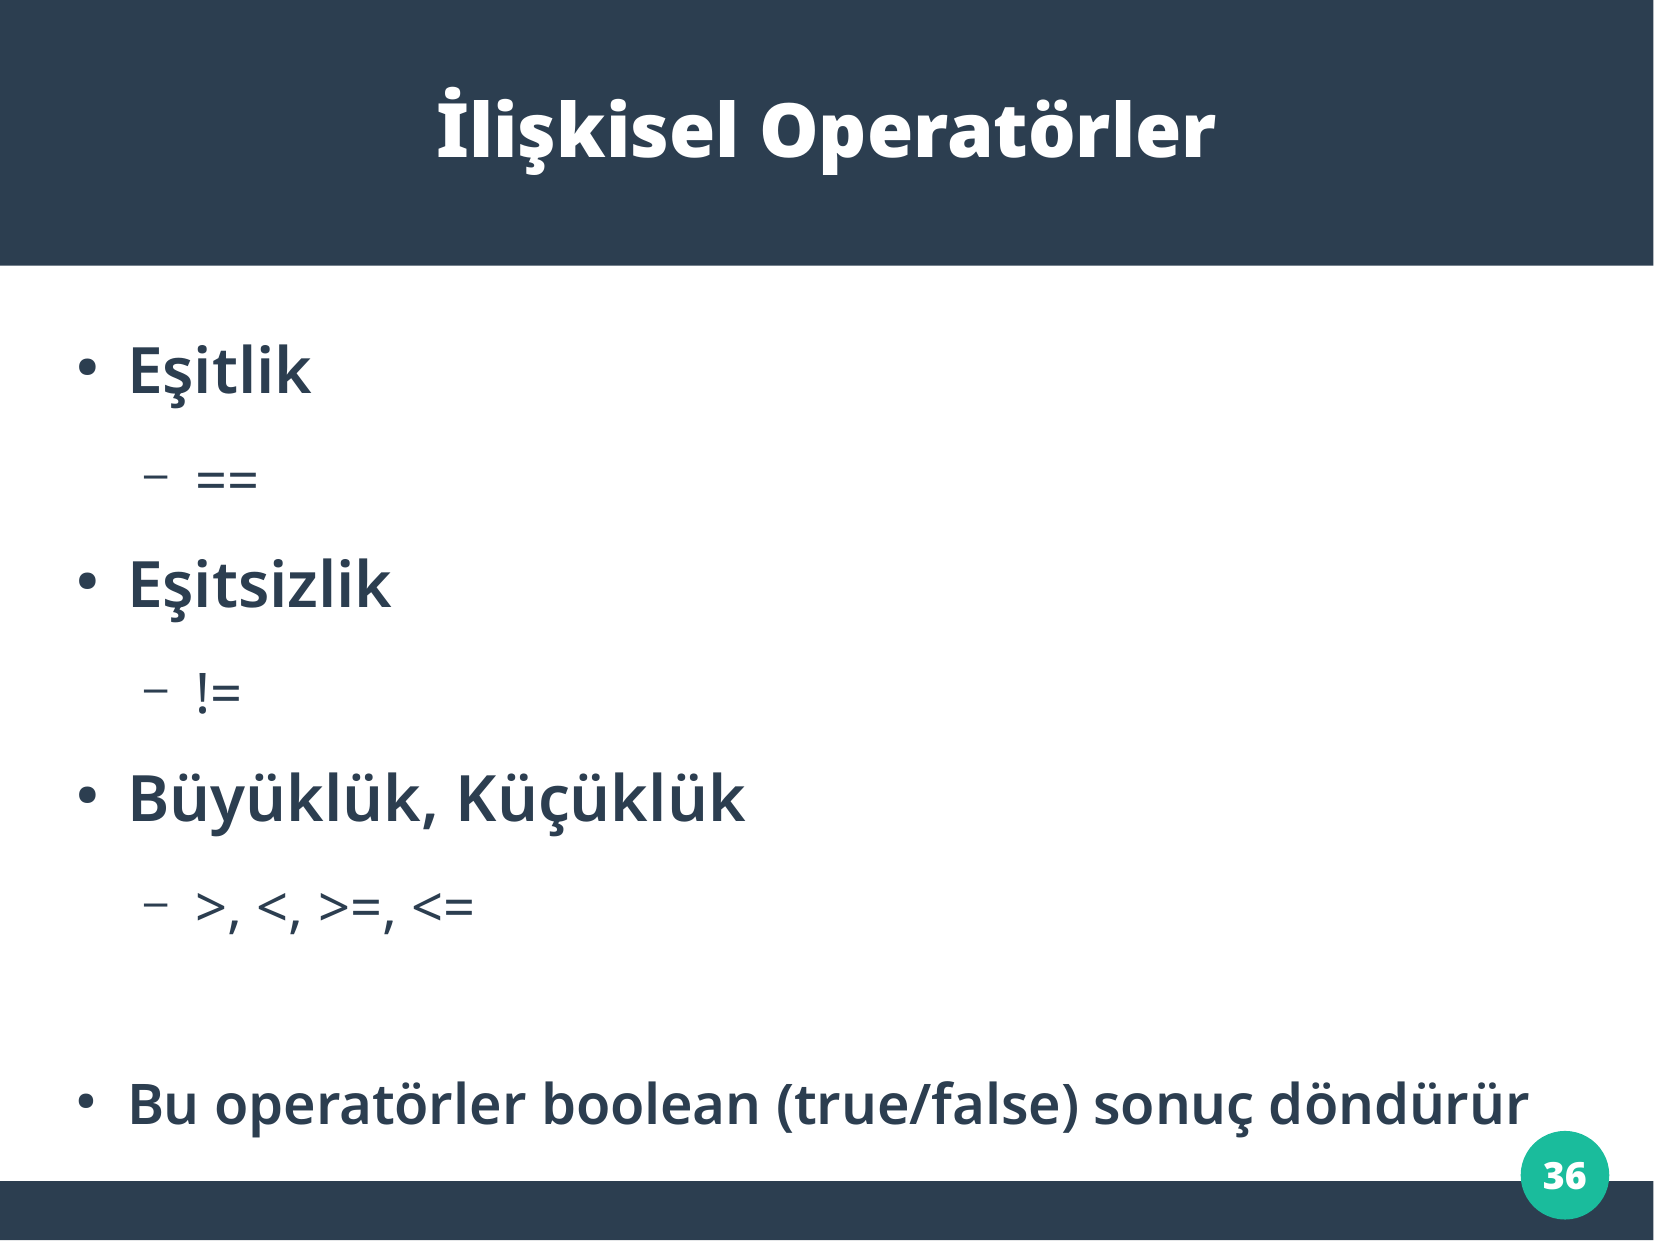

# İlişkisel Operatörler
Eşitlik
==
Eşitsizlik
!=
Büyüklük, Küçüklük
>, <, >=, <=
Bu operatörler boolean (true/false) sonuç döndürür
36